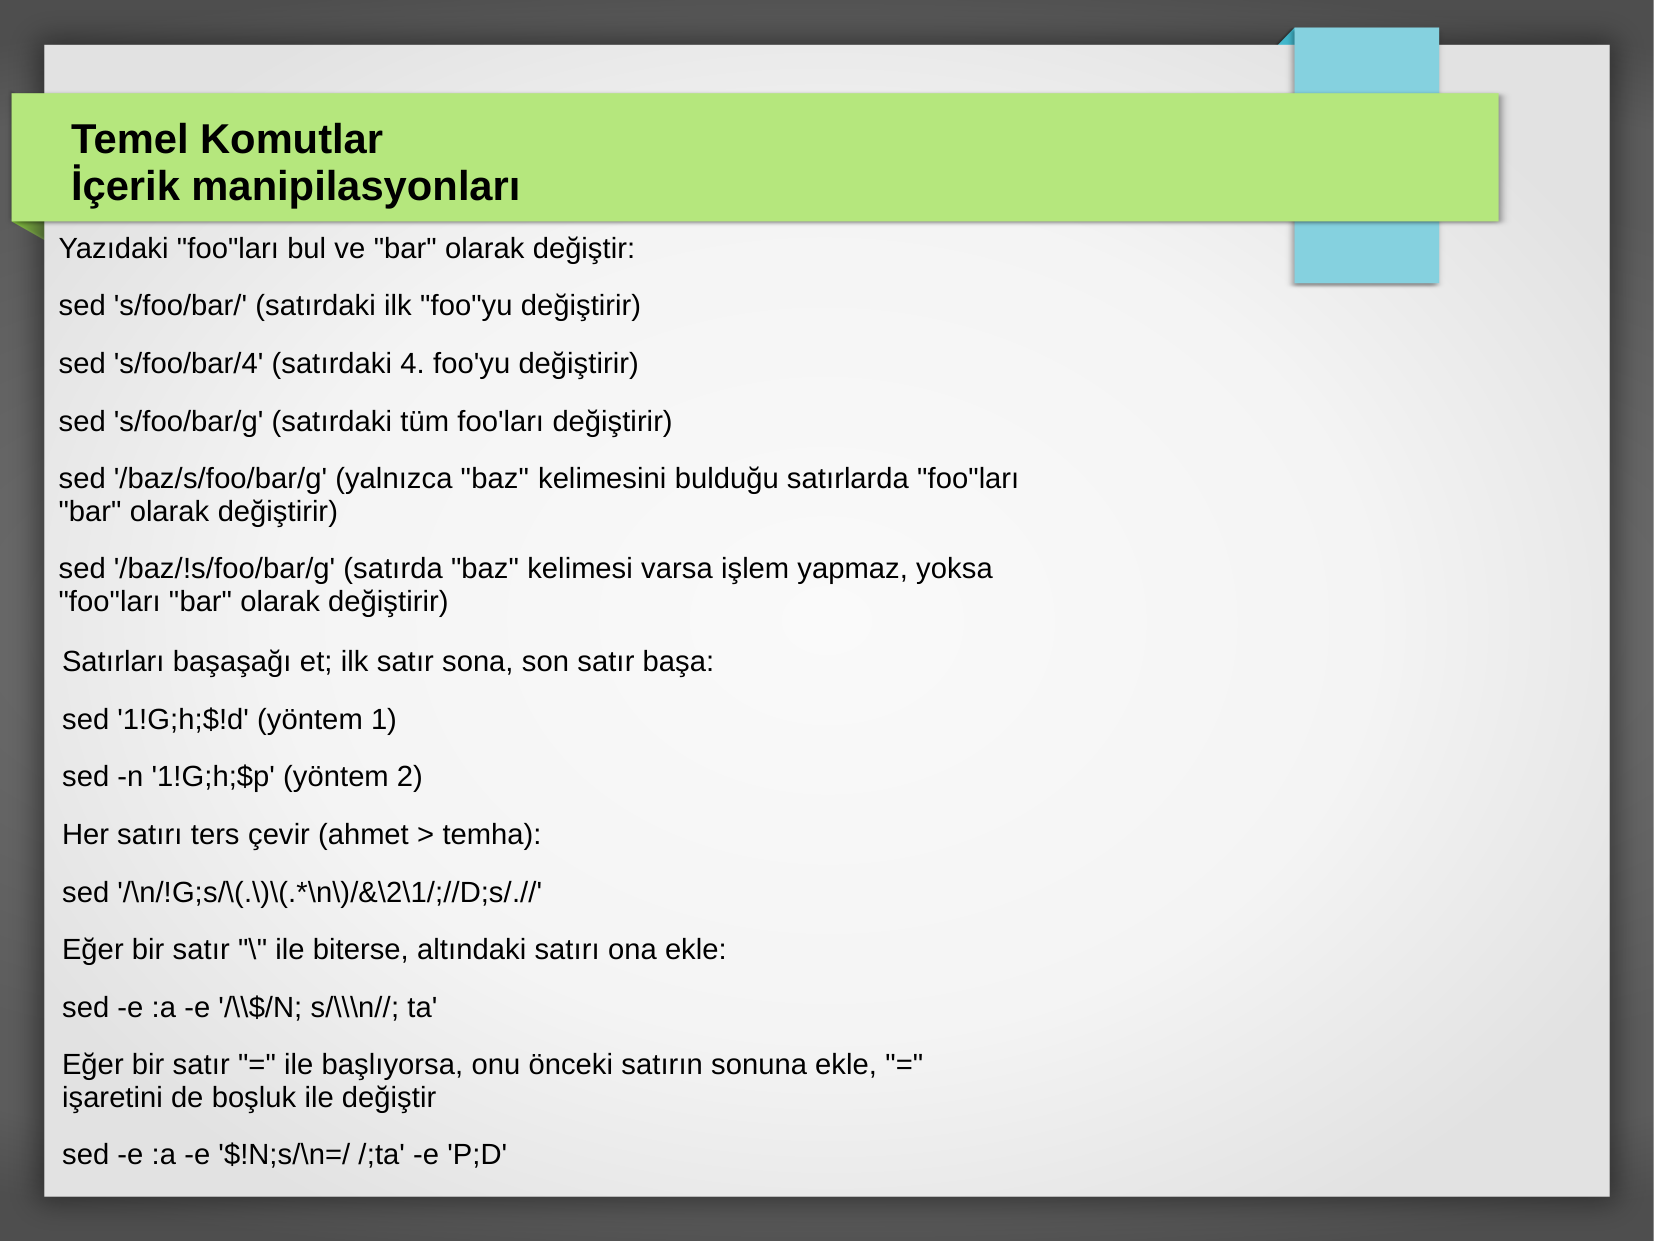

Temel Komutlar
İçerik manipilasyonları
Yazıdaki "foo"ları bul ve "bar" olarak değiştir:
sed 's/foo/bar/' (satırdaki ilk "foo"yu değiştirir)
sed 's/foo/bar/4' (satırdaki 4. foo'yu değiştirir)
sed 's/foo/bar/g' (satırdaki tüm foo'ları değiştirir)
sed '/baz/s/foo/bar/g' (yalnızca "baz" kelimesini bulduğu satırlarda "foo"ları "bar" olarak değiştirir)
sed '/baz/!s/foo/bar/g' (satırda "baz" kelimesi varsa işlem yapmaz, yoksa "foo"ları "bar" olarak değiştirir)
Satırları başaşağı et; ilk satır sona, son satır başa:
sed '1!G;h;$!d' (yöntem 1)
sed -n '1!G;h;$p' (yöntem 2)
Her satırı ters çevir (ahmet > temha):
sed '/\n/!G;s/\(.\)\(.*\n\)/&\2\1/;//D;s/.//'
Eğer bir satır "\" ile biterse, altındaki satırı ona ekle:
sed -e :a -e '/\\$/N; s/\\\n//; ta'
Eğer bir satır "=" ile başlıyorsa, onu önceki satırın sonuna ekle, "=" işaretini de boşluk ile değiştir
sed -e :a -e '$!N;s/\n=/ /;ta' -e 'P;D'